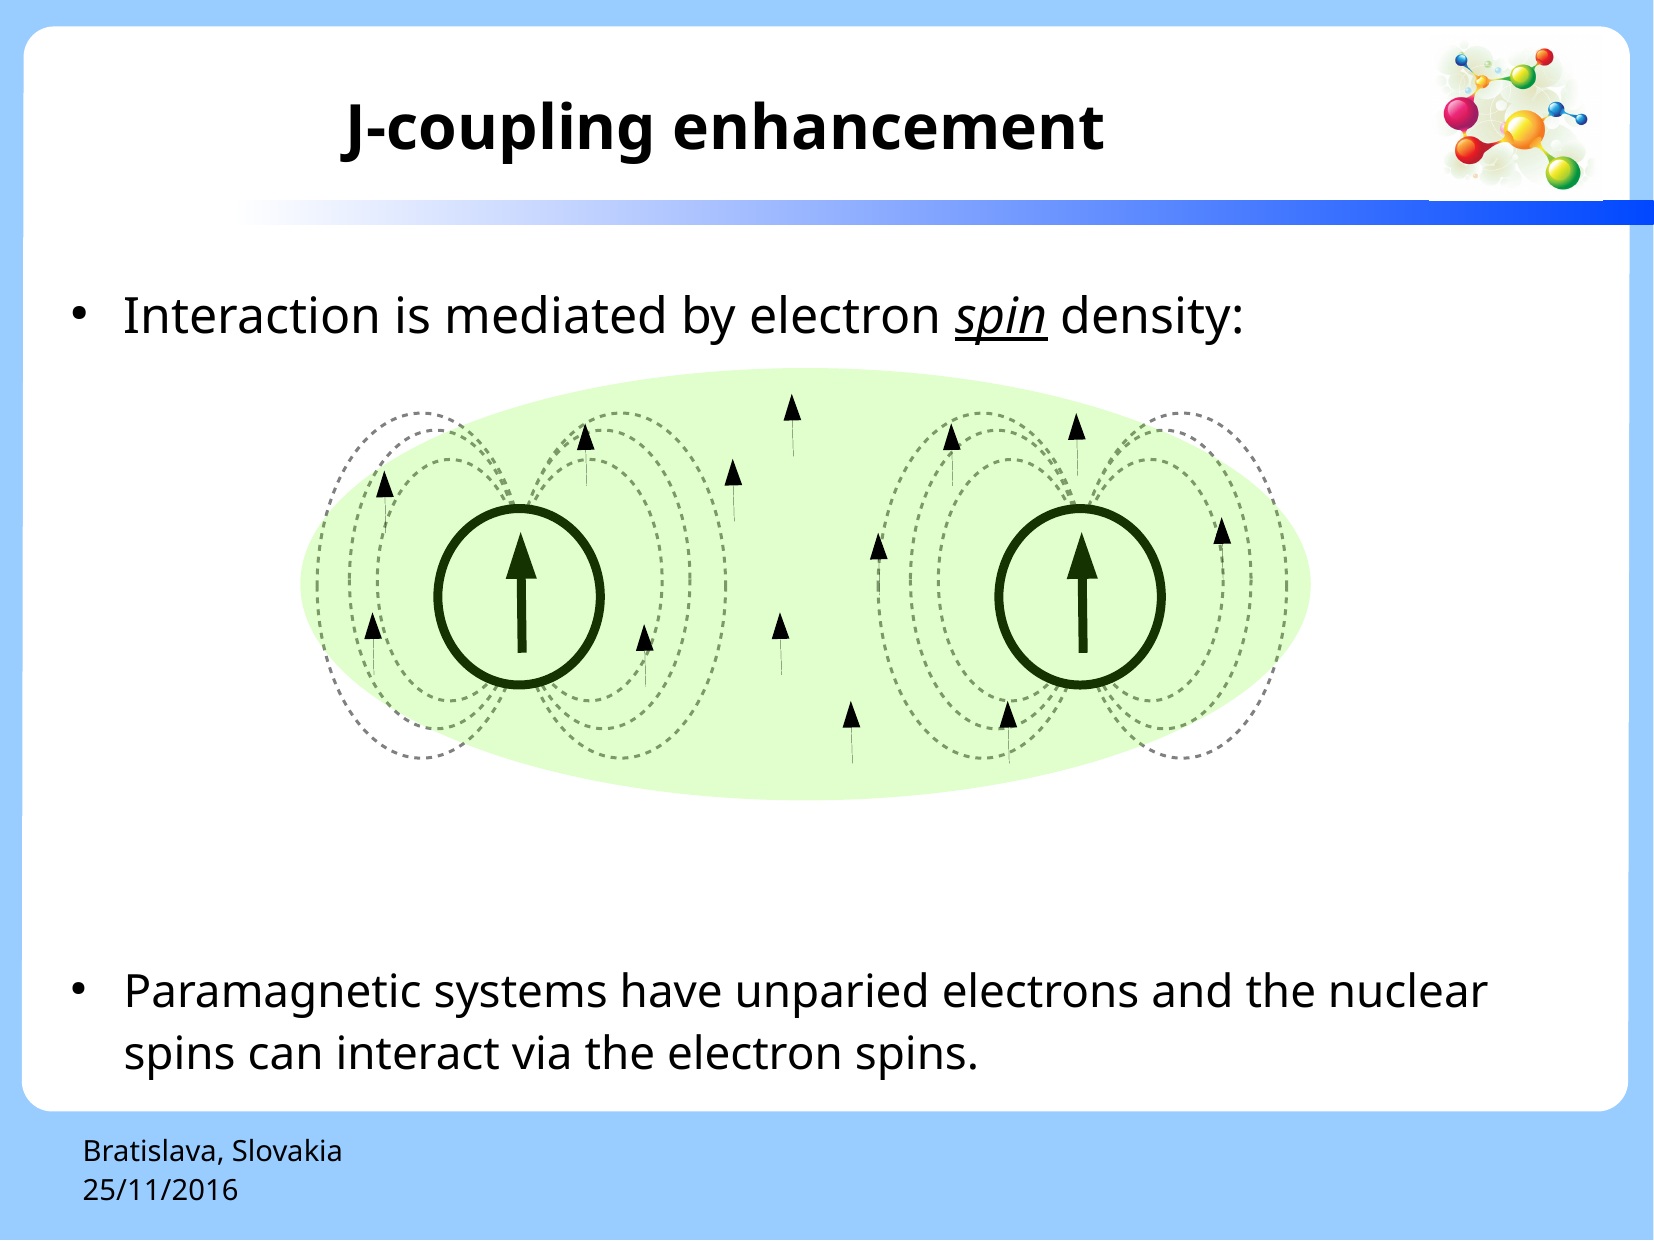

# J-coupling enhancement
Interaction is mediated by electron spin density:
Paramagnetic systems have unparied electrons and the nuclear spins can interact via the electron spins.